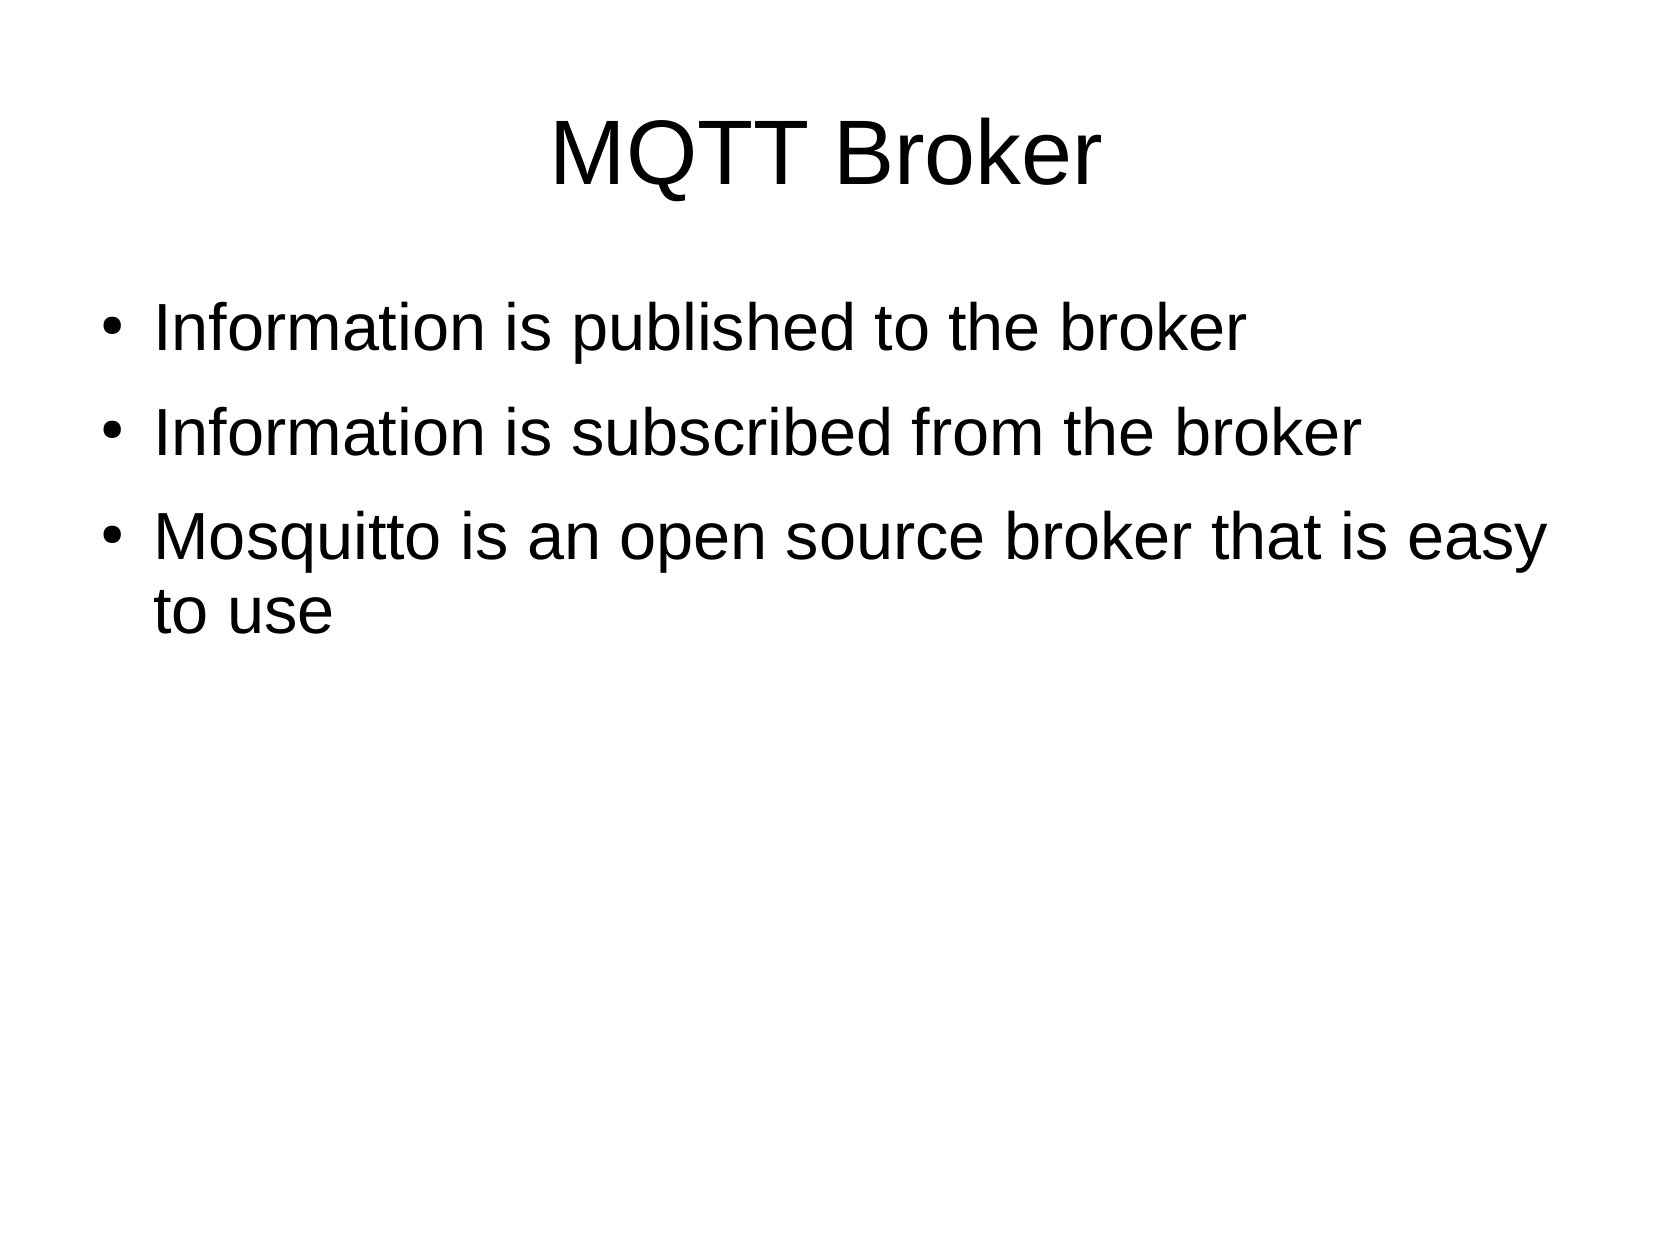

# MQTT Broker
Information is published to the broker
Information is subscribed from the broker
Mosquitto is an open source broker that is easy to use